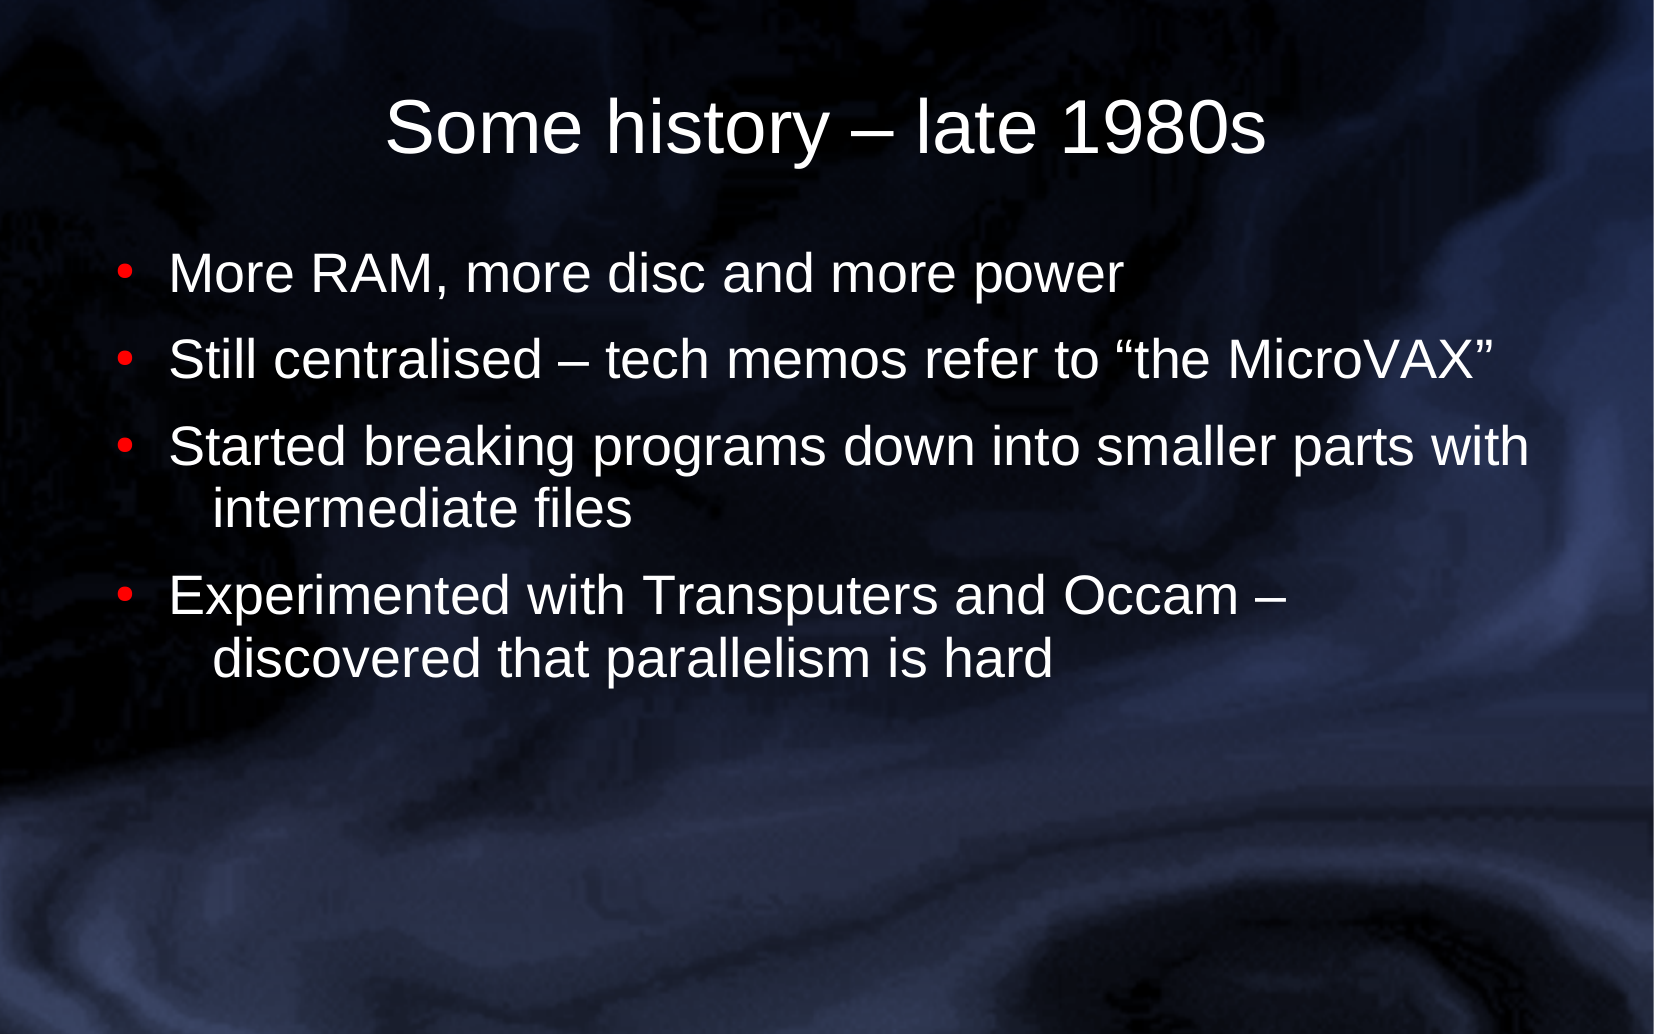

# Some history – late 1980s
More RAM, more disc and more power
Still centralised – tech memos refer to “the MicroVAX”
Started breaking programs down into smaller parts with intermediate files
Experimented with Transputers and Occam – discovered that parallelism is hard